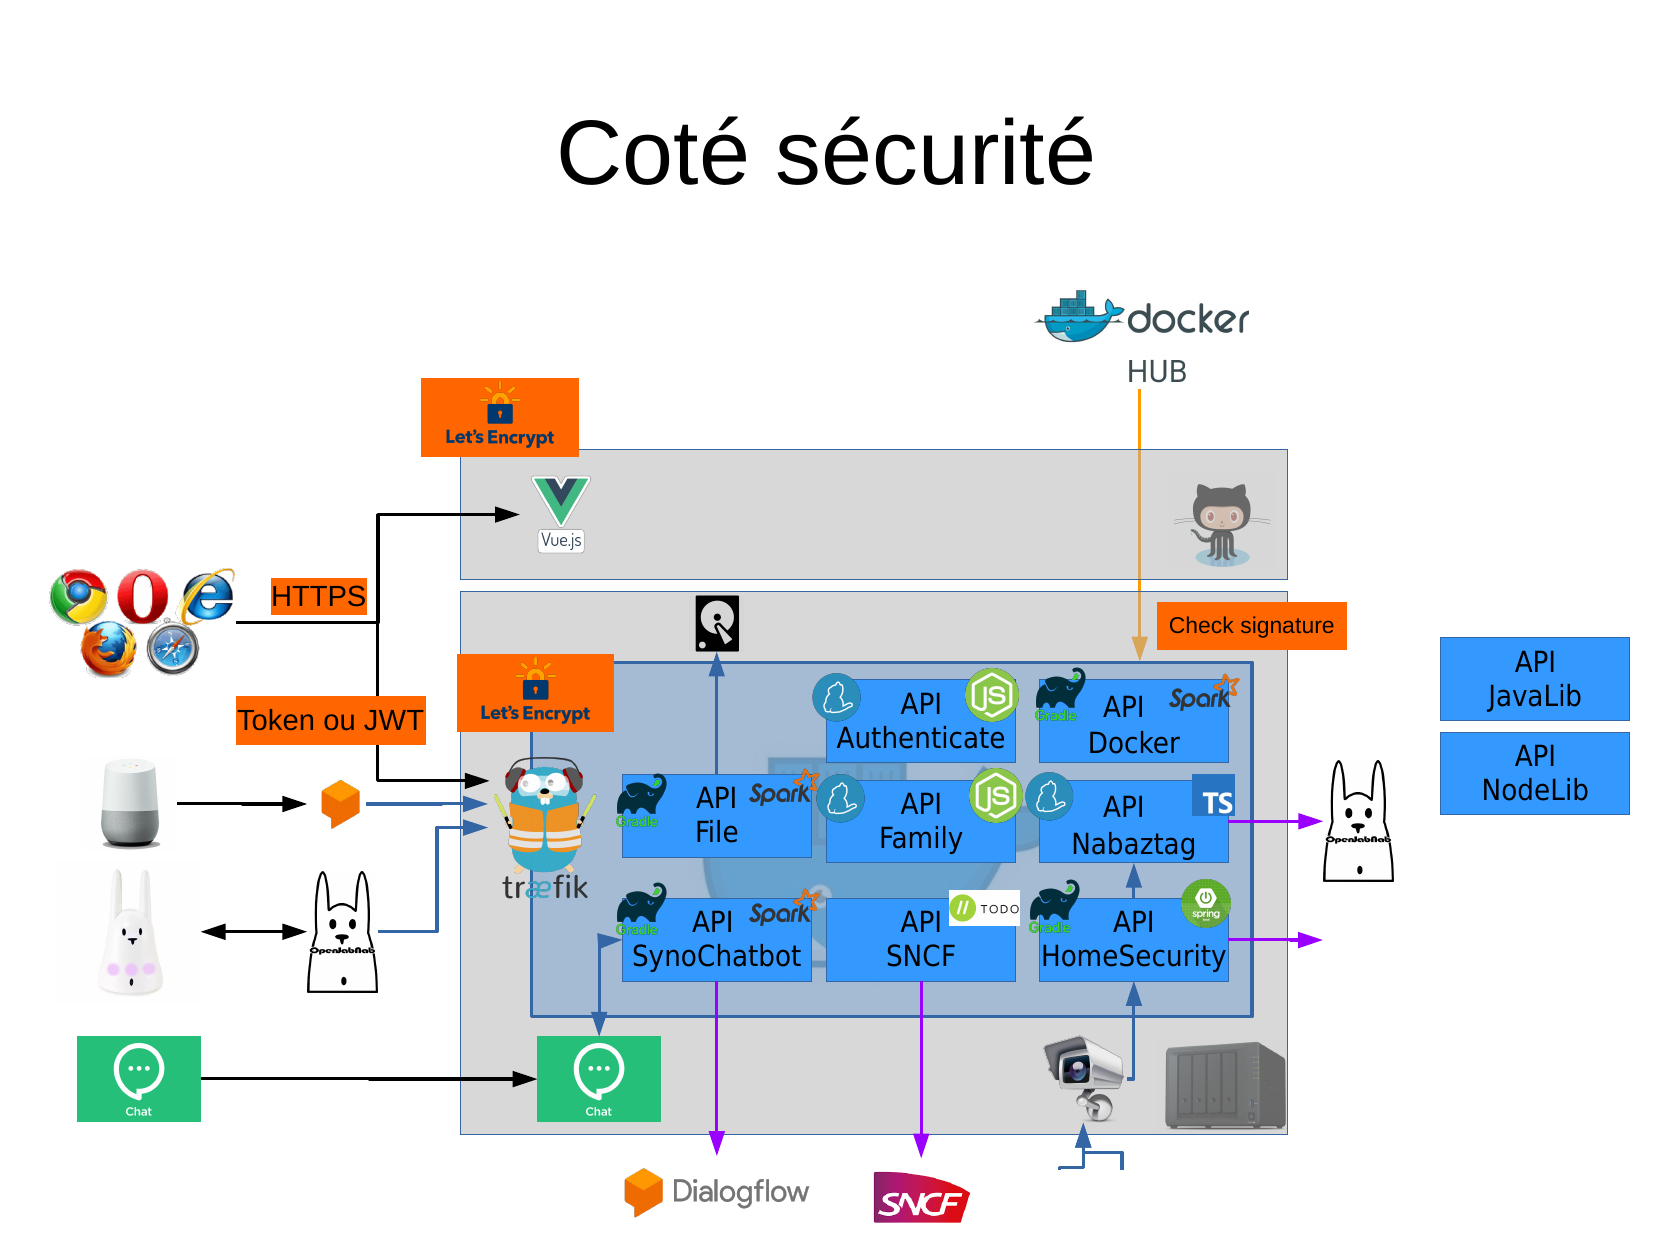

# Coté sécurité
HTTPS
Check signature
API
JavaLib
API
Authenticate
API
Docker
Token ou JWT
API
NodeLib
API
File
API
Family
API
Nabaztag
API
SynoChatbot
API
SNCF
API
HomeSecurity